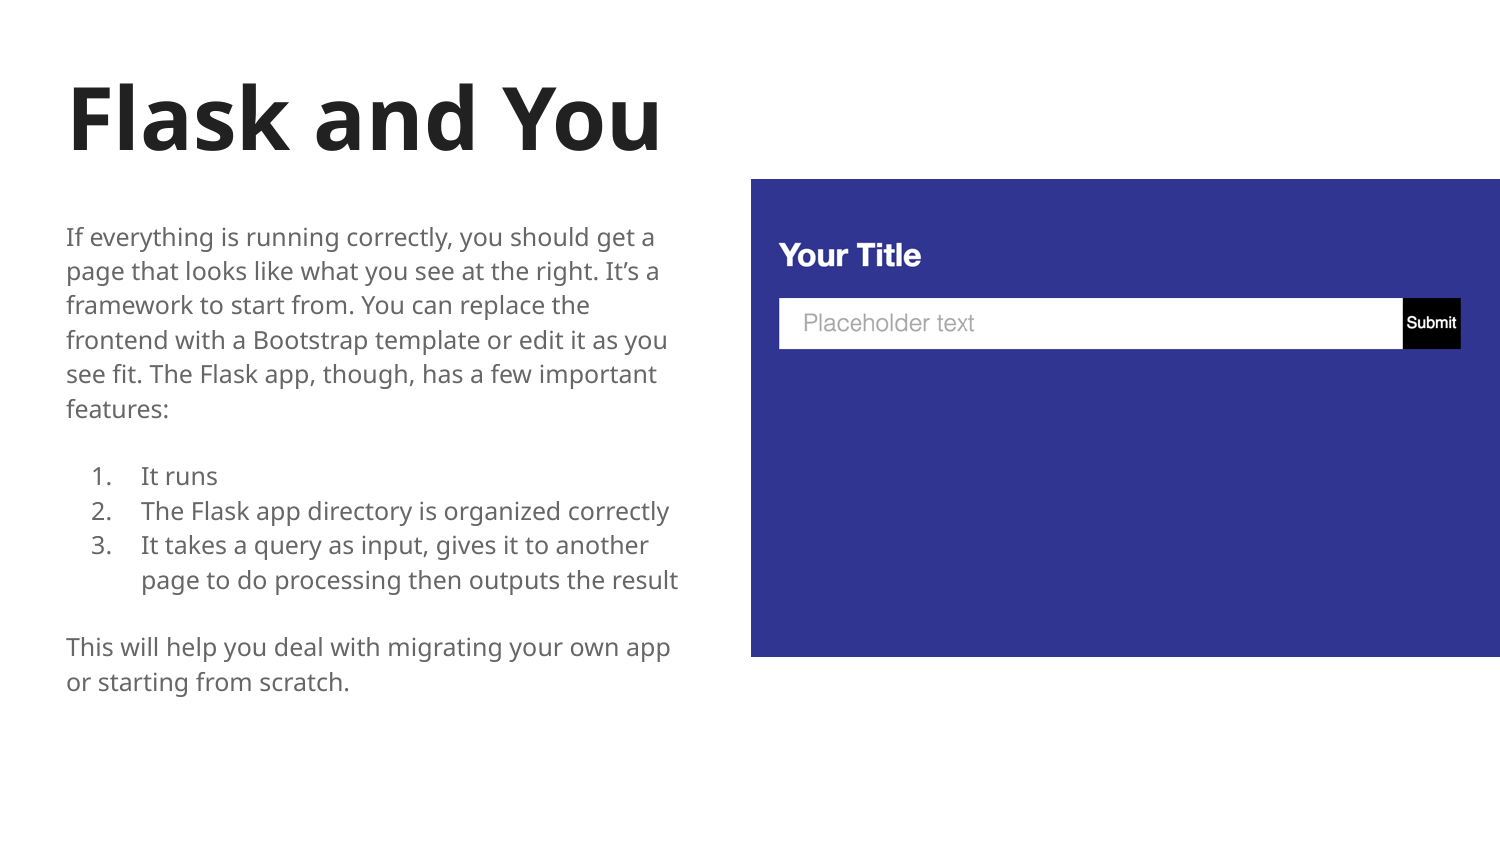

# Flask and You
If everything is running correctly, you should get a page that looks like what you see at the right. It’s a framework to start from. You can replace the frontend with a Bootstrap template or edit it as you see fit. The Flask app, though, has a few important features:
It runs
The Flask app directory is organized correctly
It takes a query as input, gives it to another page to do processing then outputs the result
This will help you deal with migrating your own app or starting from scratch.